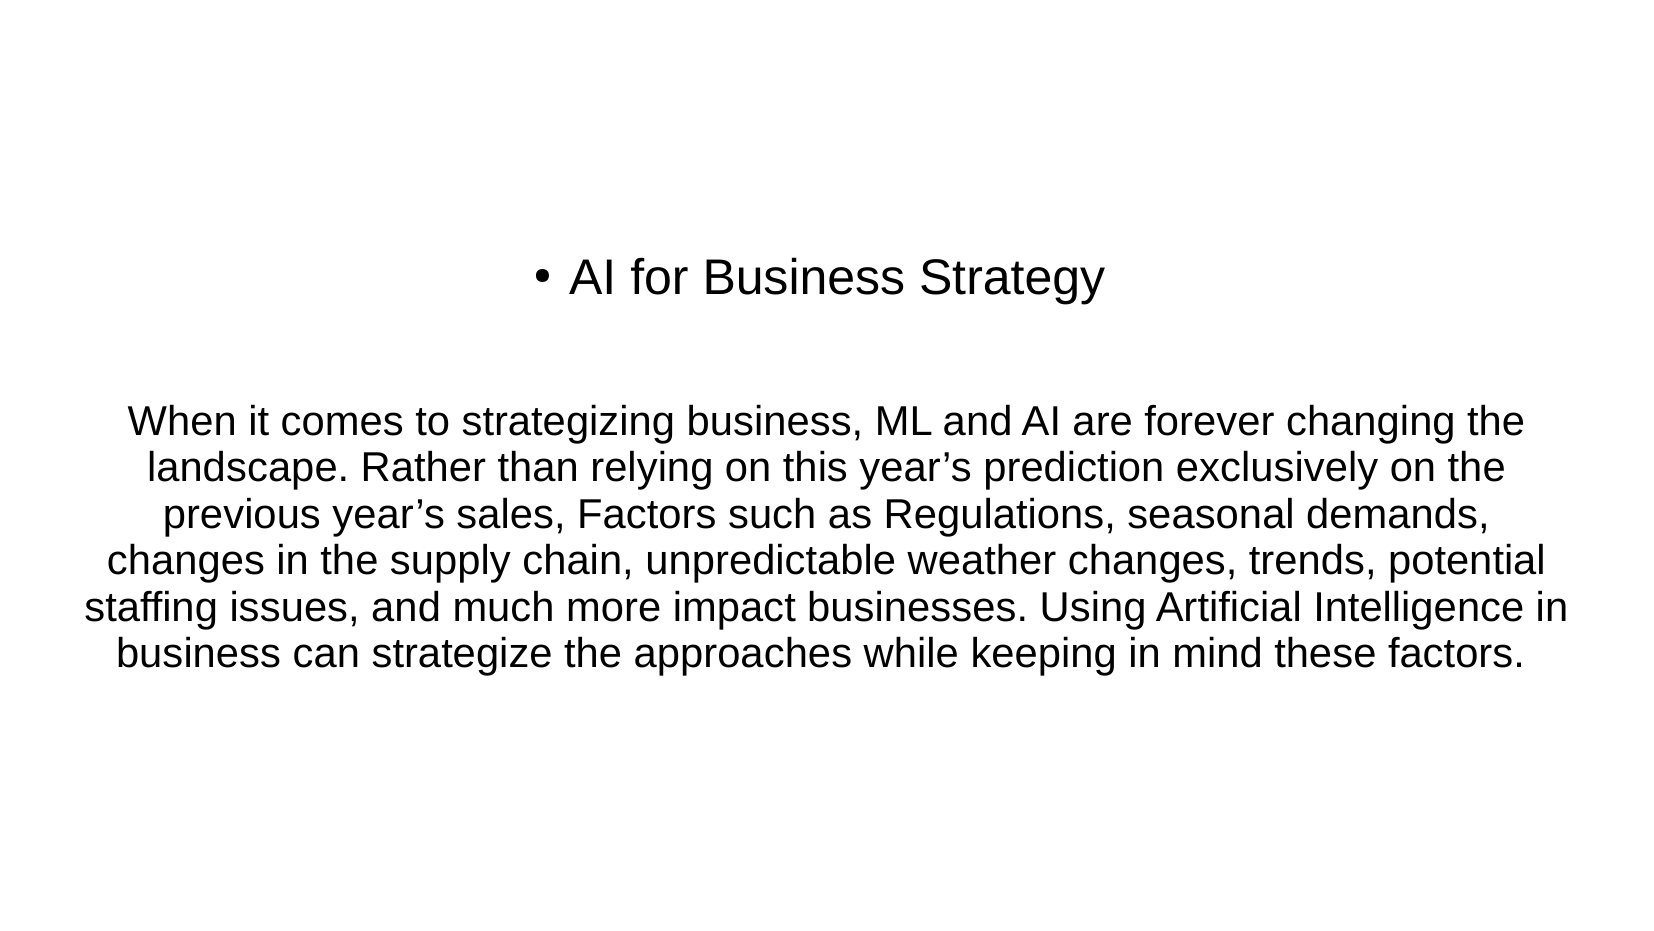

# AI for Business Strategy
When it comes to strategizing business, ML and AI are forever changing the landscape. Rather than relying on this year’s prediction exclusively on the previous year’s sales, Factors such as Regulations, seasonal demands, changes in the supply chain, unpredictable weather changes, trends, potential staffing issues, and much more impact businesses. Using Artificial Intelligence in business can strategize the approaches while keeping in mind these factors.